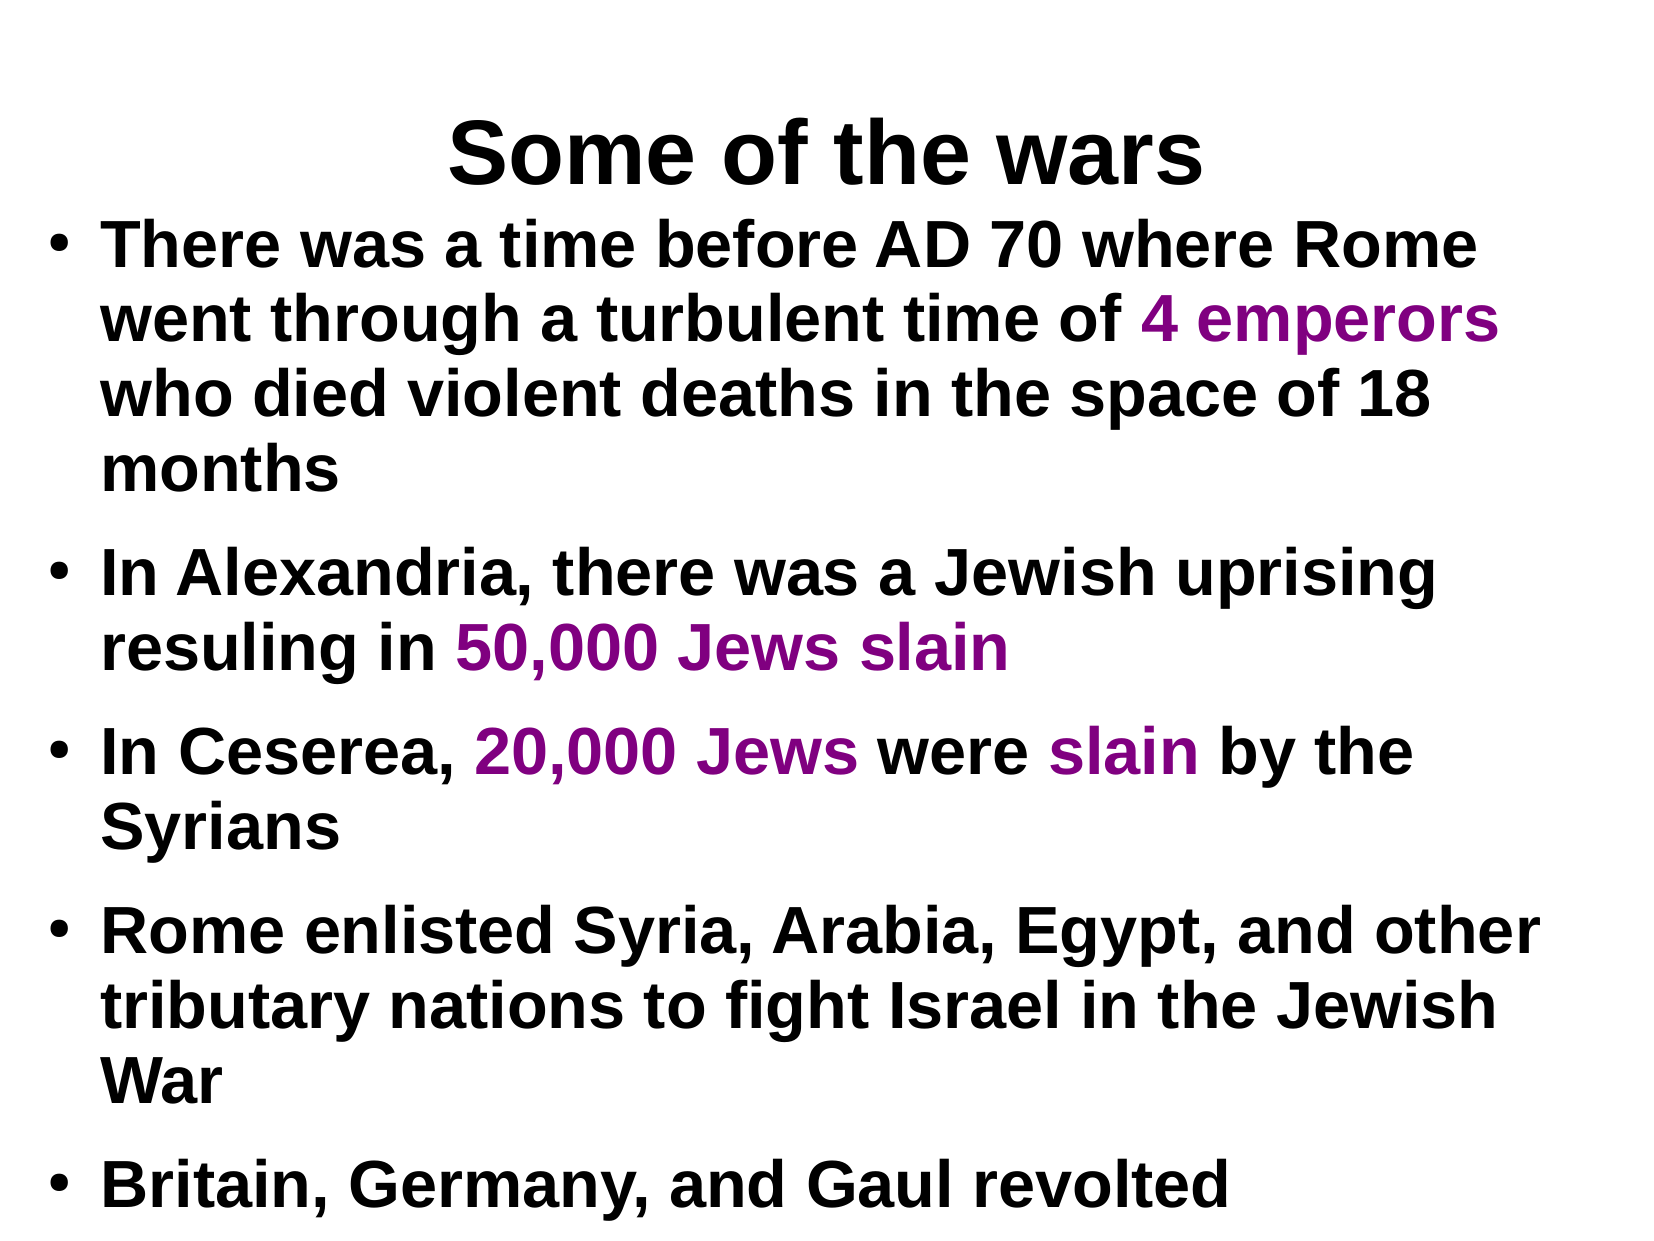

# Some of the wars
There was a time before AD 70 where Rome went through a turbulent time of 4 emperors who died violent deaths in the space of 18 months
In Alexandria, there was a Jewish uprising resuling in 50,000 Jews slain
In Ceserea, 20,000 Jews were slain by the Syrians
Rome enlisted Syria, Arabia, Egypt, and other tributary nations to fight Israel in the Jewish War
Britain, Germany, and Gaul revolted